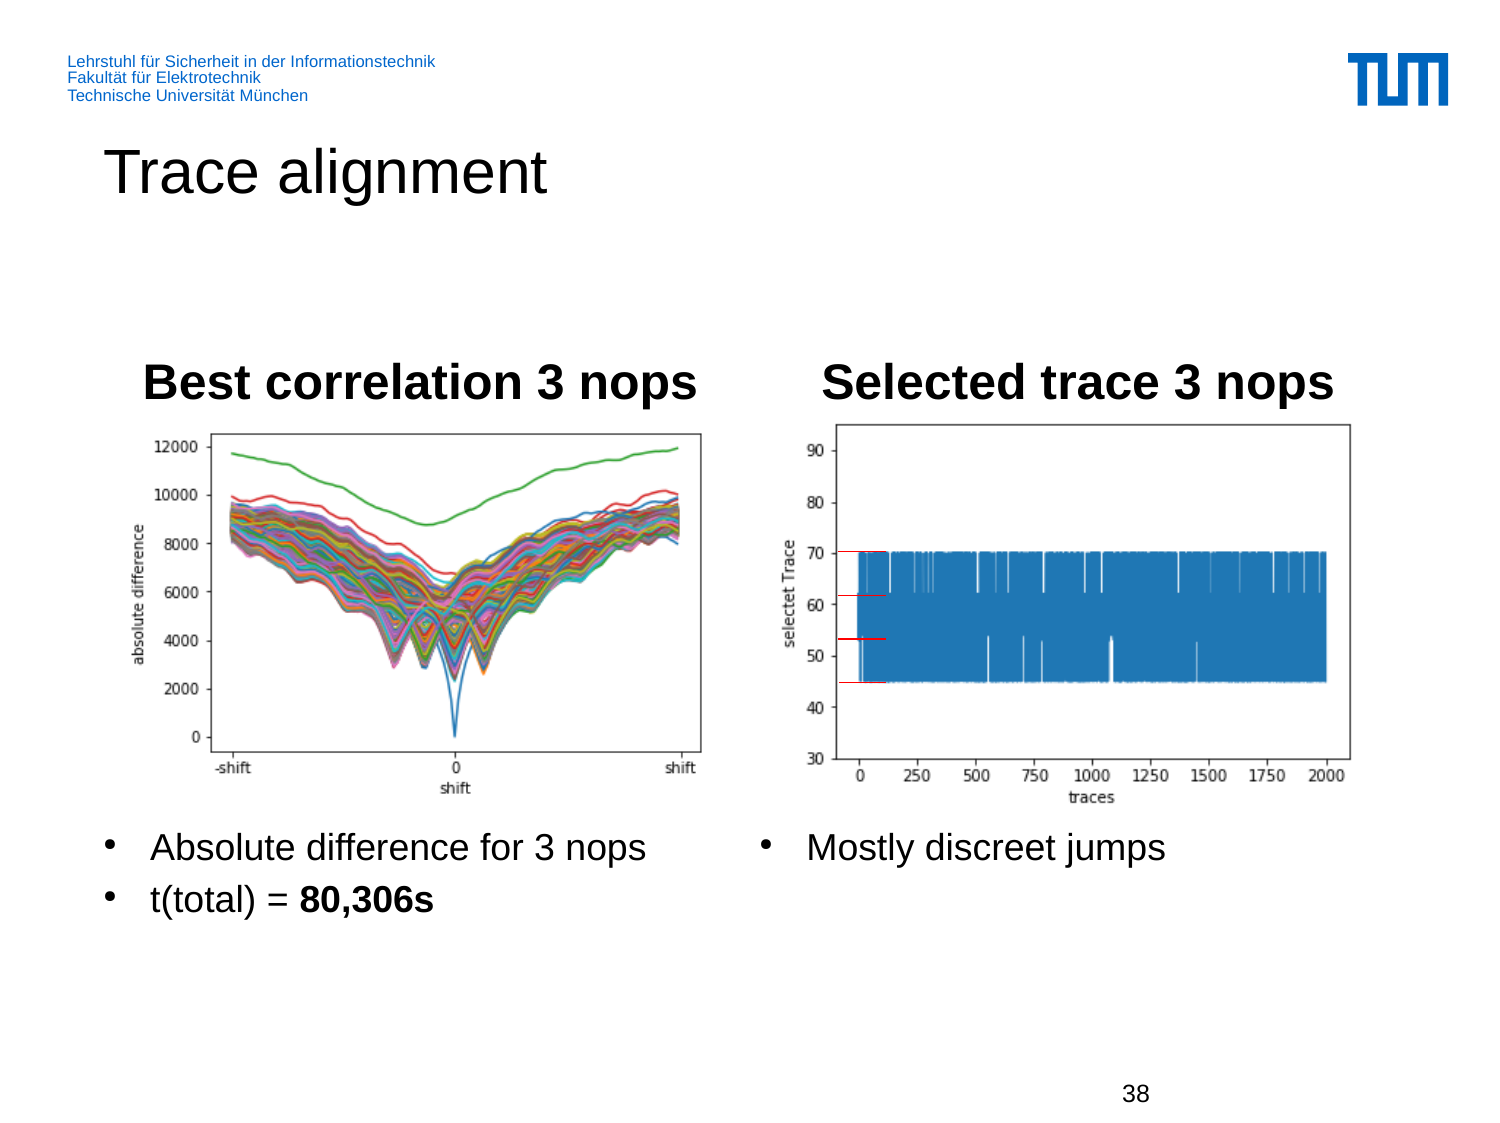

# Trace alignment
Best correlation 3 nops
Selected trace 3 nops
Absolute difference for 3 nops
t(total) = 80,306s
Mostly discreet jumps
SmartCard Lab Final Presentation | 03.07.2018 | Group 2
38